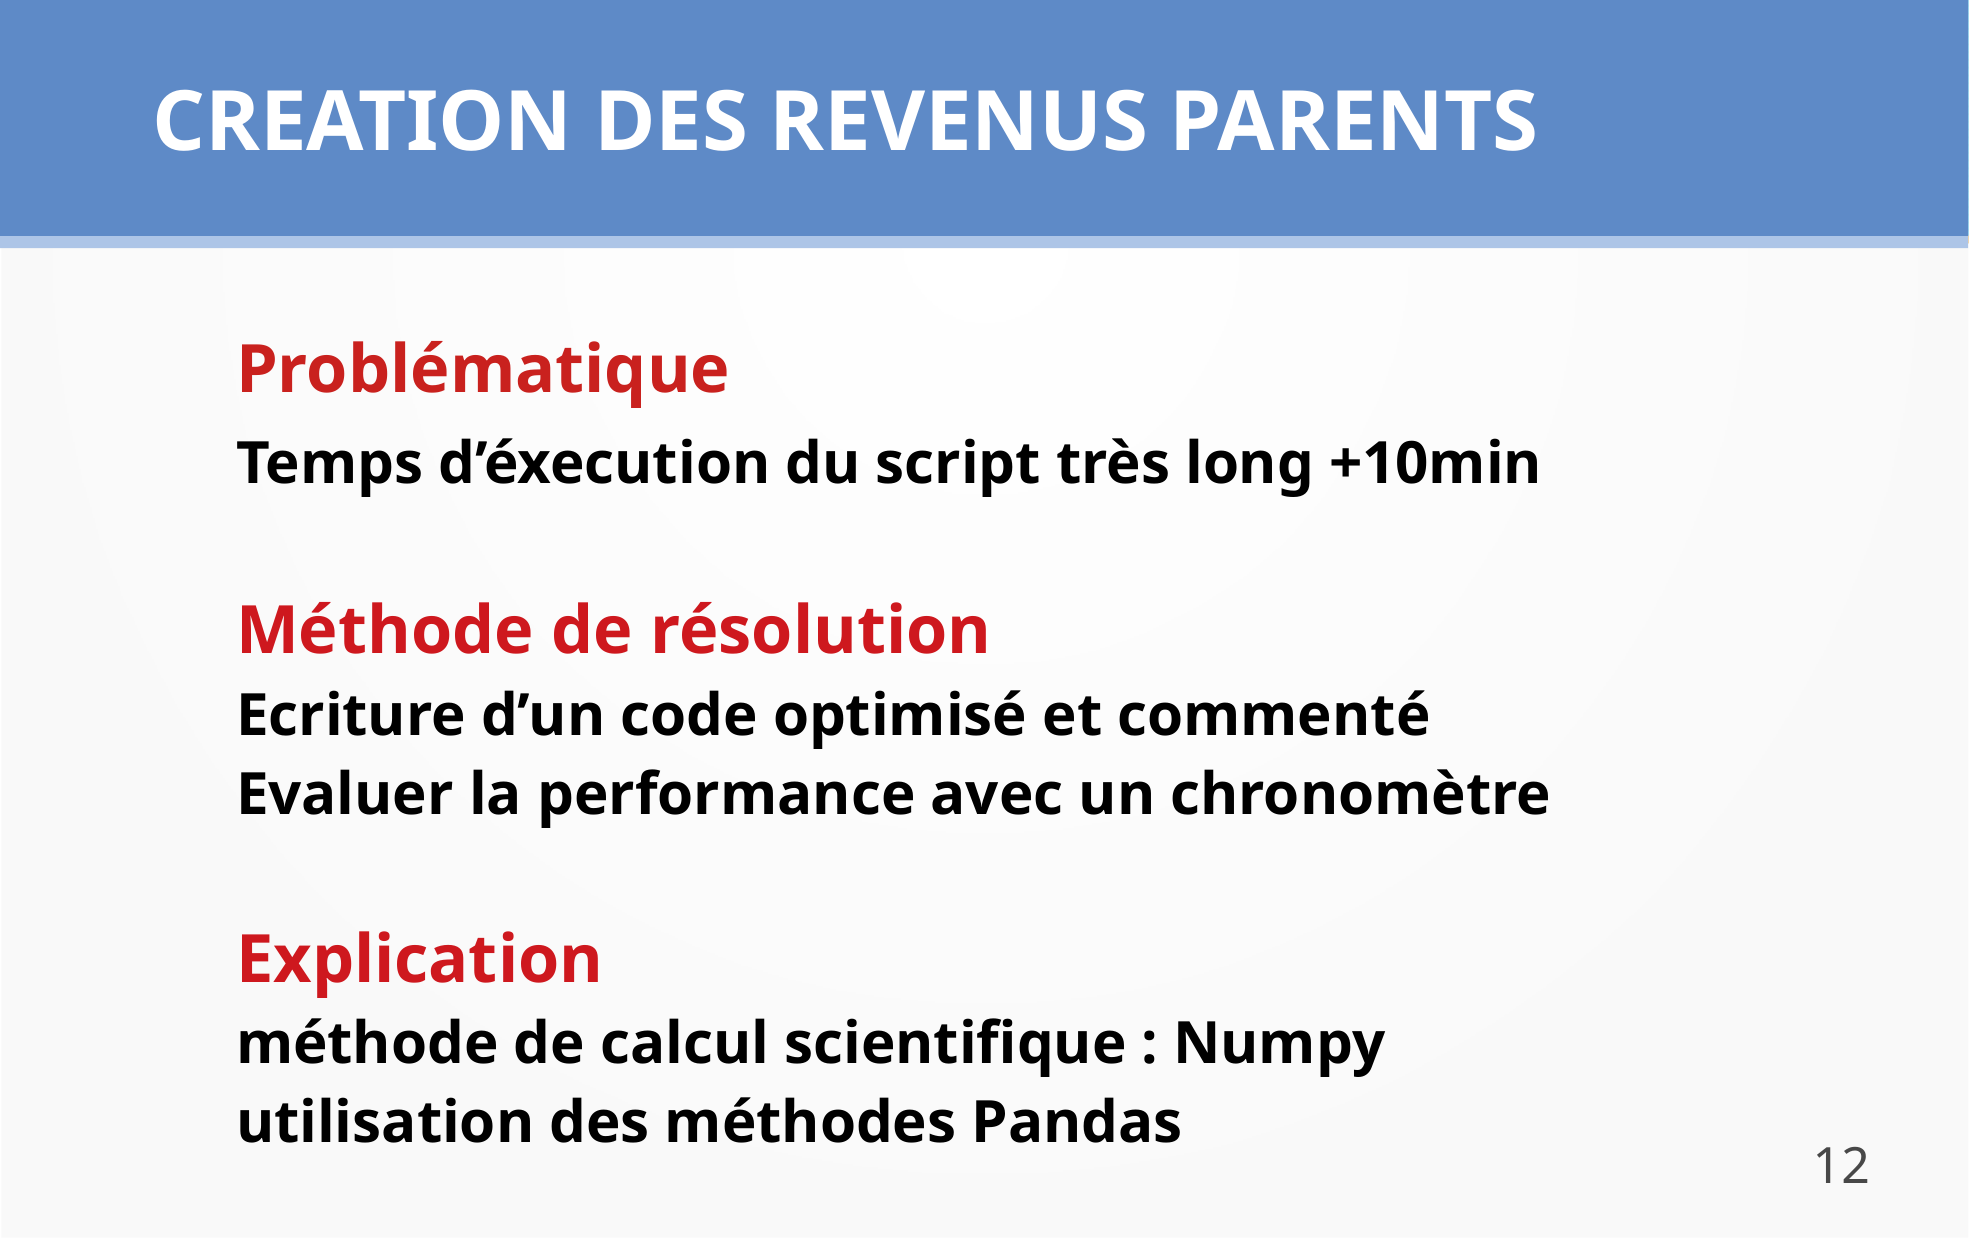

# CREATION DES REVENUS PARENTS
			Problématique
			Temps d’éxecution du script très long +10min
			Méthode de résolution
			Ecriture d’un code optimisé et commenté
			Evaluer la performance avec un chronomètre
			Explication
			méthode de calcul scientifique : Numpy
			utilisation des méthodes Pandas
12